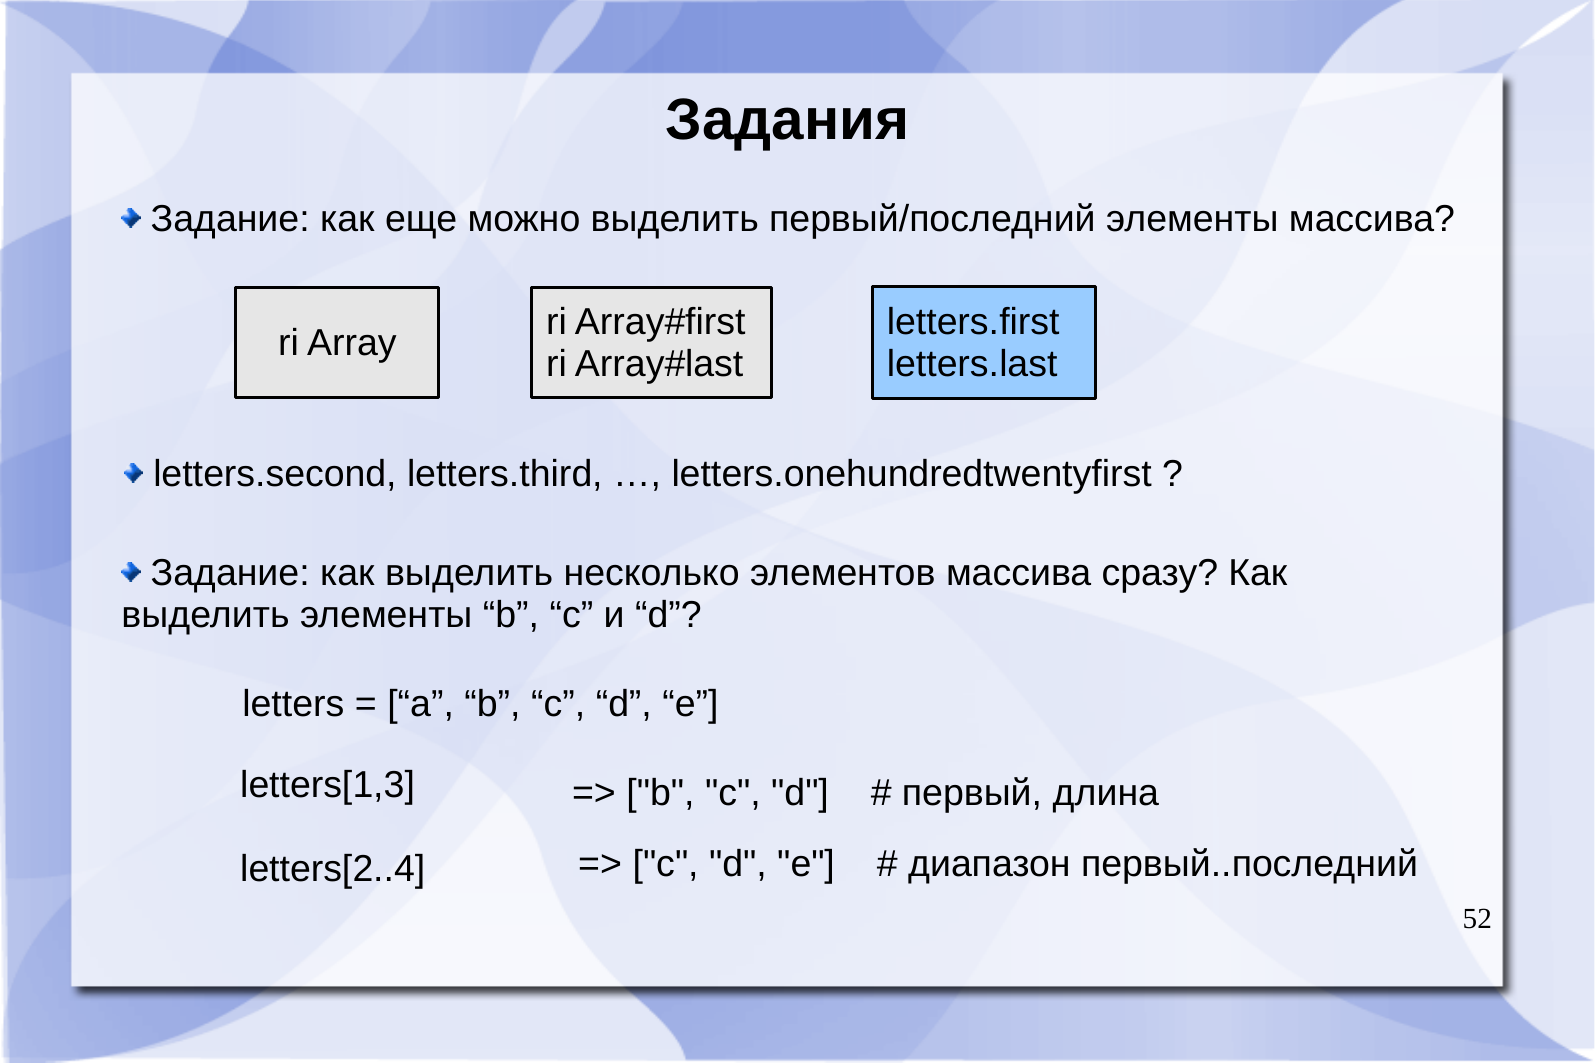

# Задания
 Задание: как еще можно выделить первый/последний элементы массива?
letters.first
letters.last
ri Array
ri Array#first
ri Array#last
 letters.second, letters.third, …, letters.onehundredtwentyfirst ?
 Задание: как выделить несколько элементов массива сразу? Как выделить элементы “b”, “c” и “d”?
letters = [“a”, “b”, “c”, “d”, “e”]
letters[1,3]
letters[2..4]
=> ["b", "c", "d"] # первый, длина
=> ["c", "d", "e"] # диапазон первый..последний
52